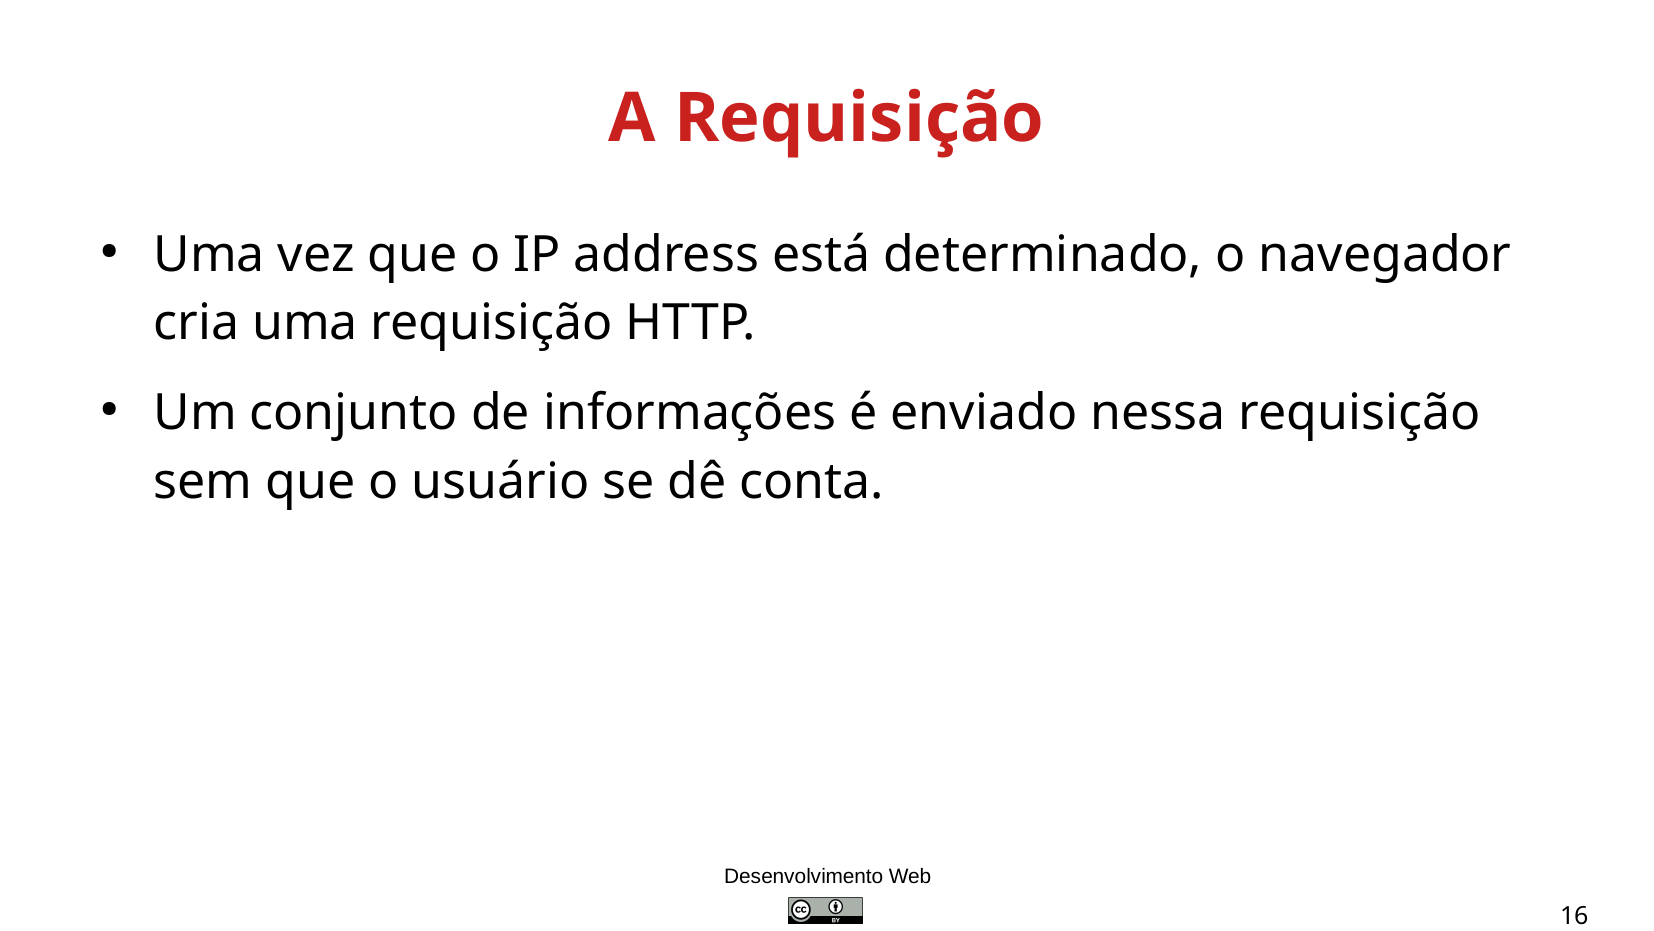

# A Requisição
Uma vez que o IP address está determinado, o navegador cria uma requisição HTTP.
Um conjunto de informações é enviado nessa requisição sem que o usuário se dê conta.
Desenvolvimento Web
16